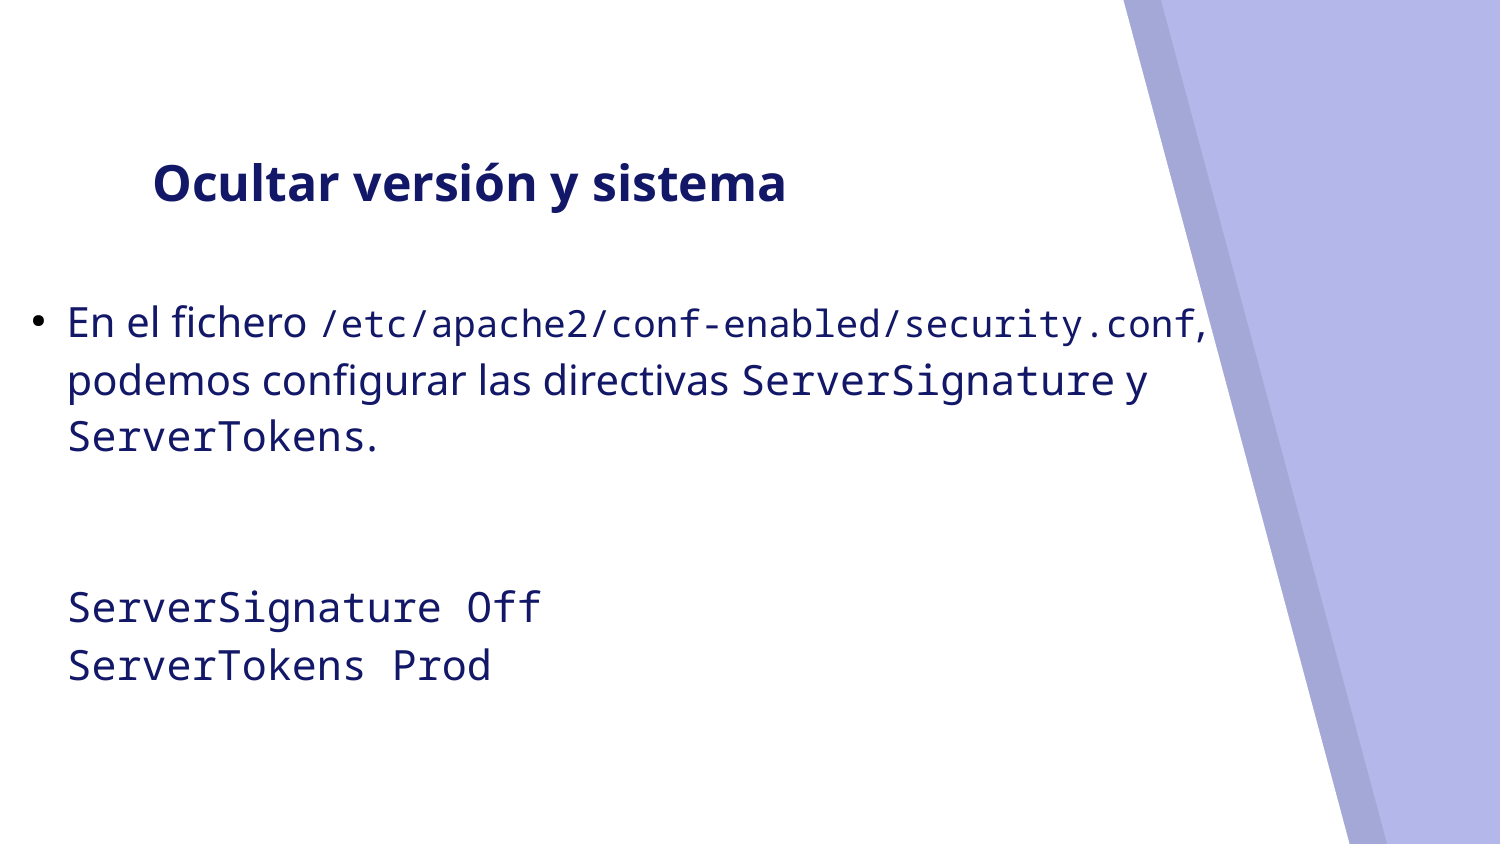

# Ocultar versión y sistema
En el fichero /etc/apache2/conf-enabled/security.conf, podemos configurar las directivas ServerSignature y ServerTokens.
ServerSignature Off
ServerTokens Prod